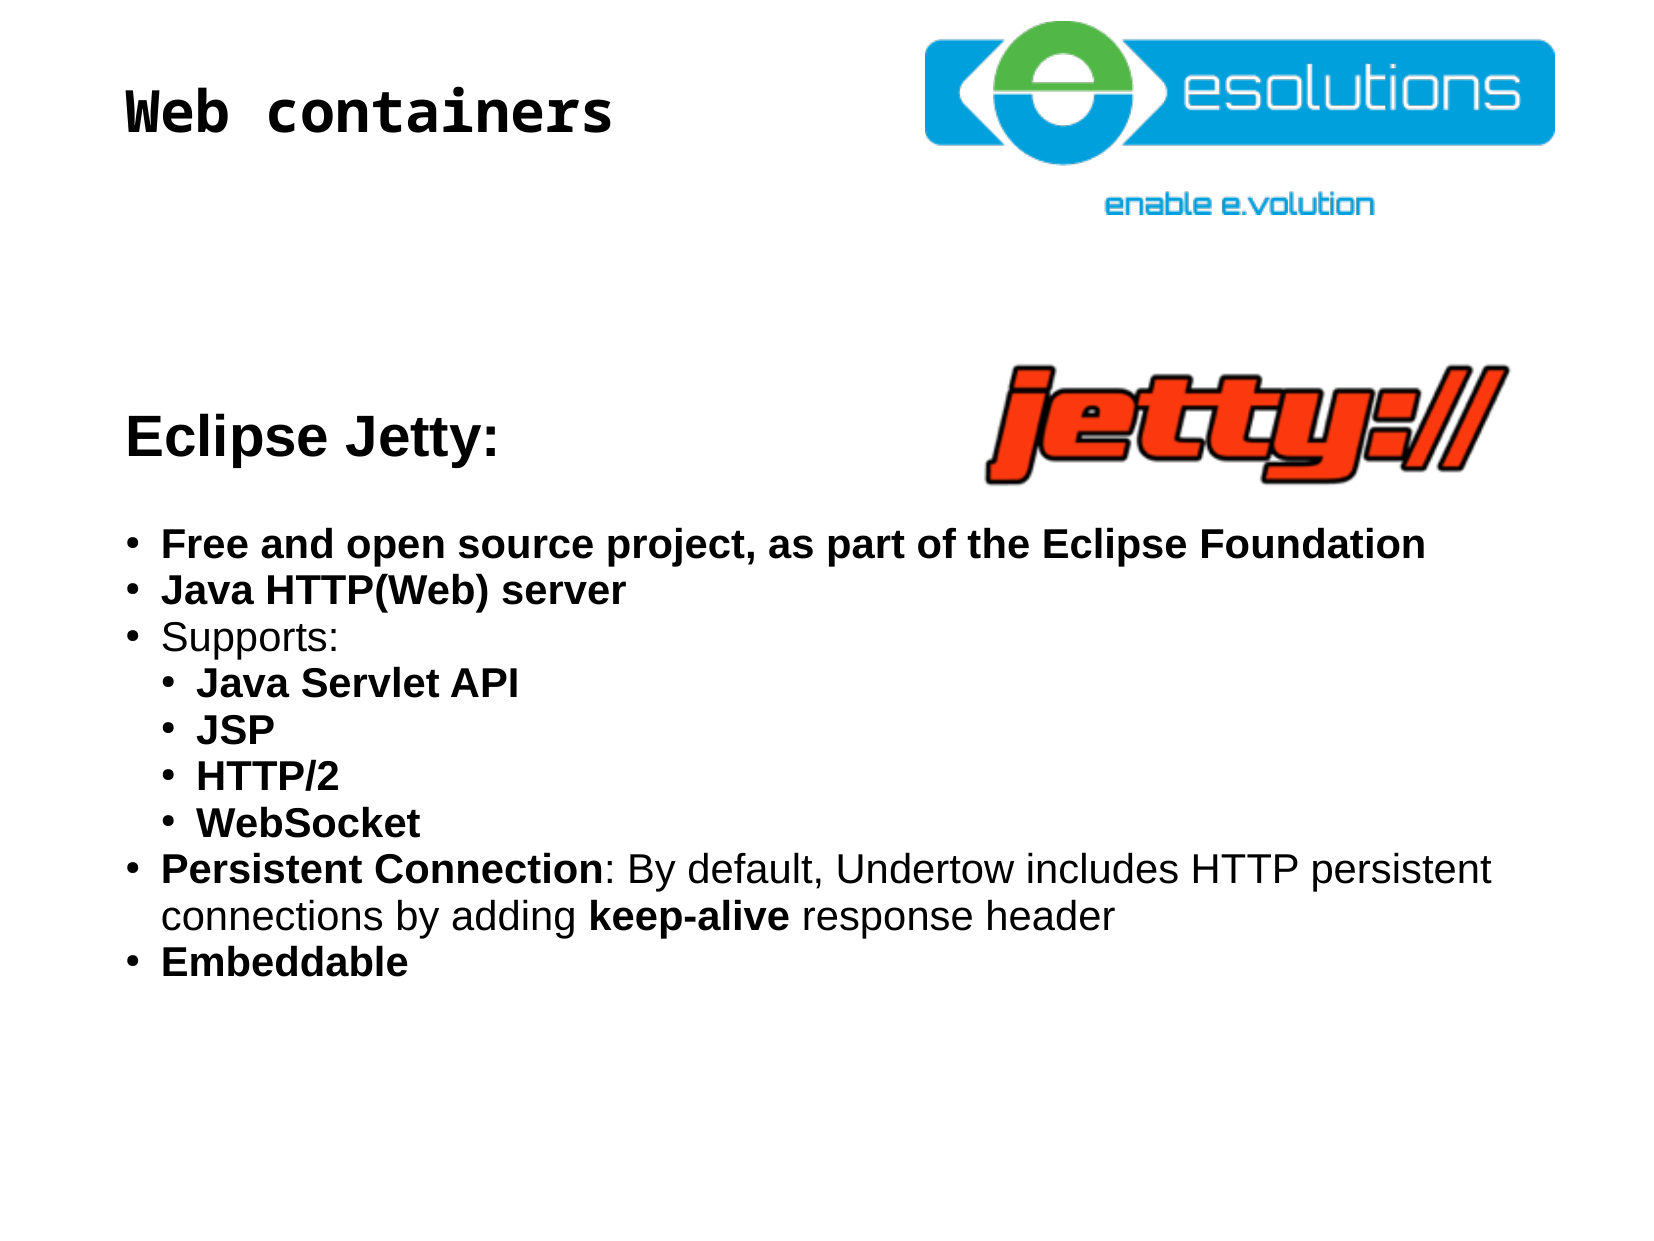

Web containers
# Eclipse Jetty:
Free and open source project, as part of the Eclipse Foundation
Java HTTP(Web) server
Supports:
Java Servlet API
JSP
HTTP/2
WebSocket
Persistent Connection: By default, Undertow includes HTTP persistent connections by adding keep-alive response header
Embeddable